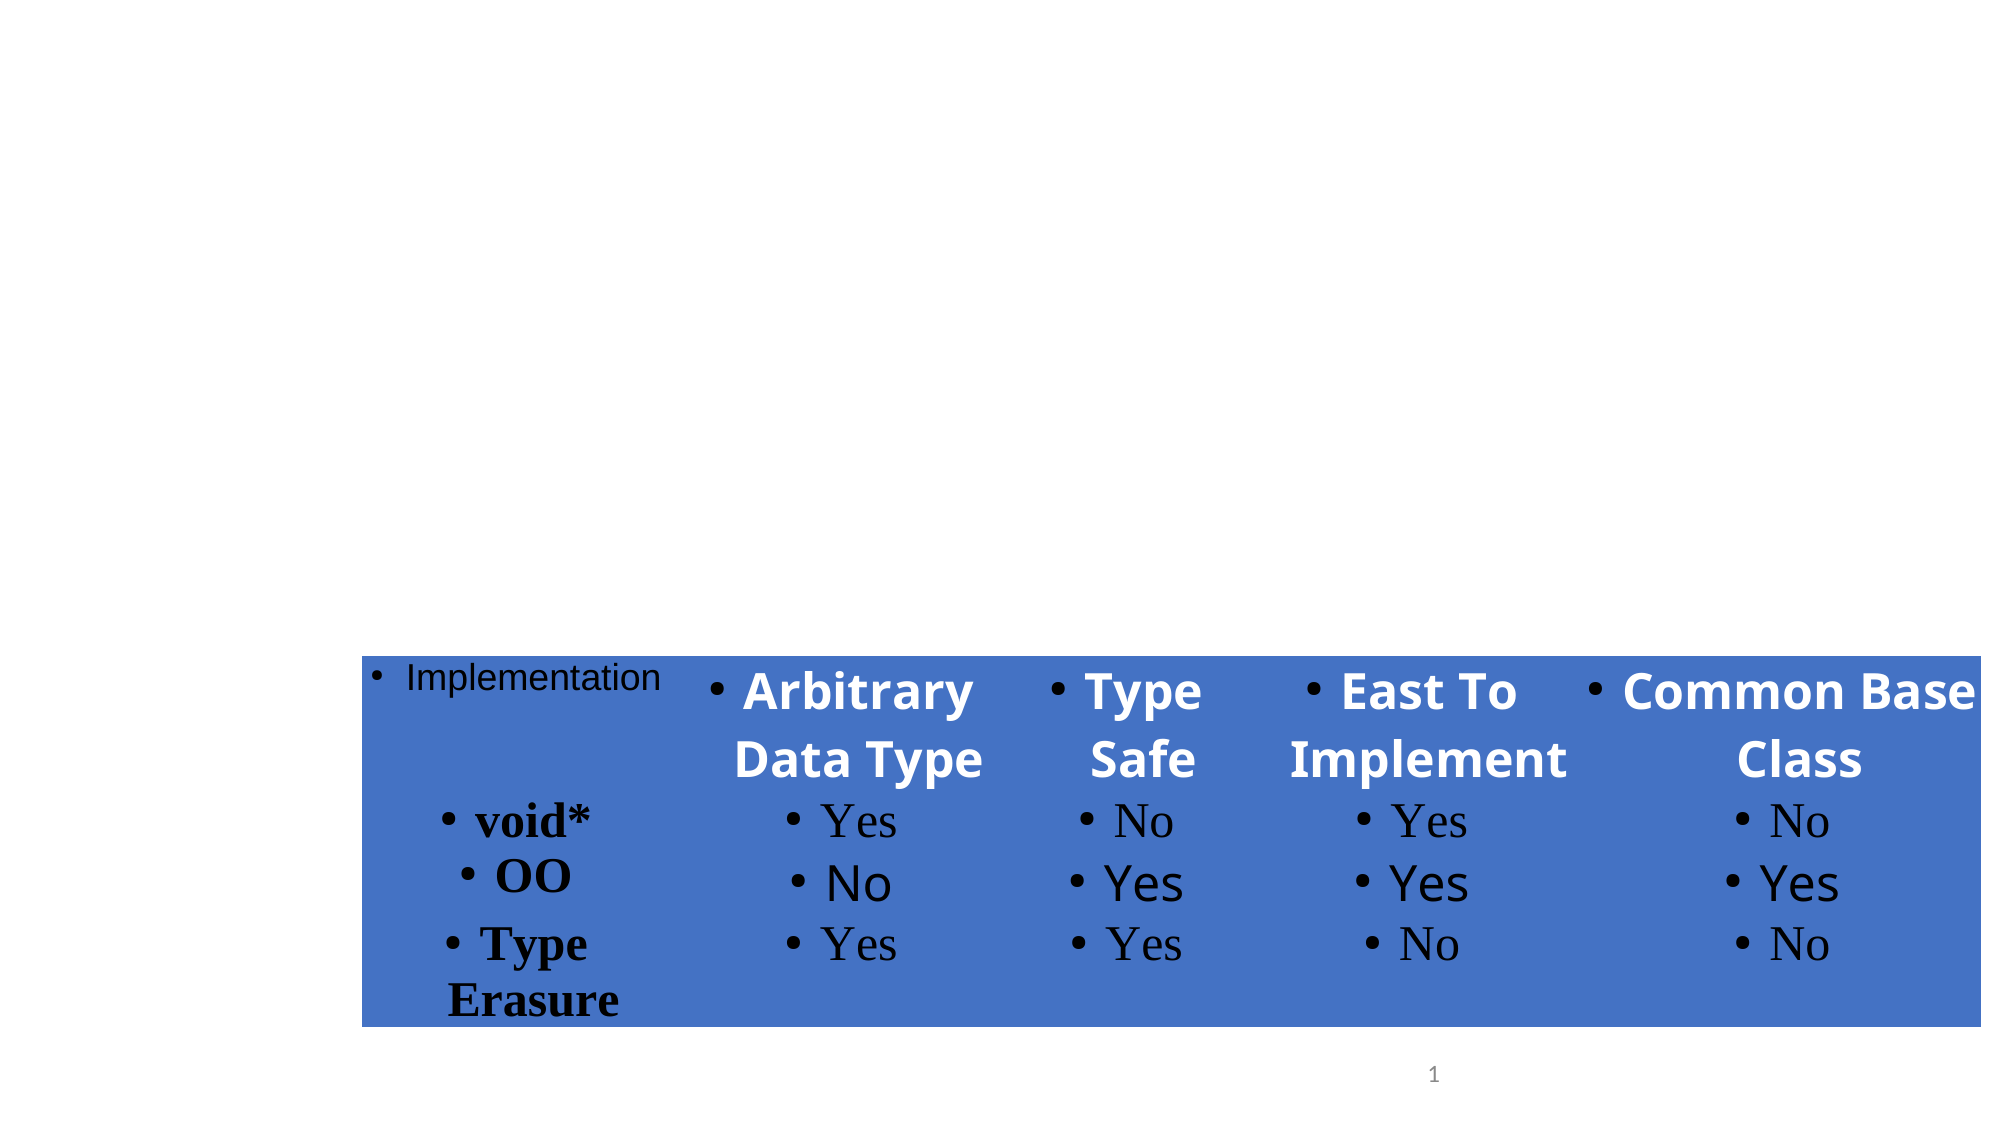

#
| Implementation | Arbitrary Data Type | Type Safe | East To Implement | Common Base Class |
| --- | --- | --- | --- | --- |
| void\* | Yes | No | Yes | No |
| OO | No | Yes | Yes | Yes |
| Type Erasure | Yes | Yes | No | No |